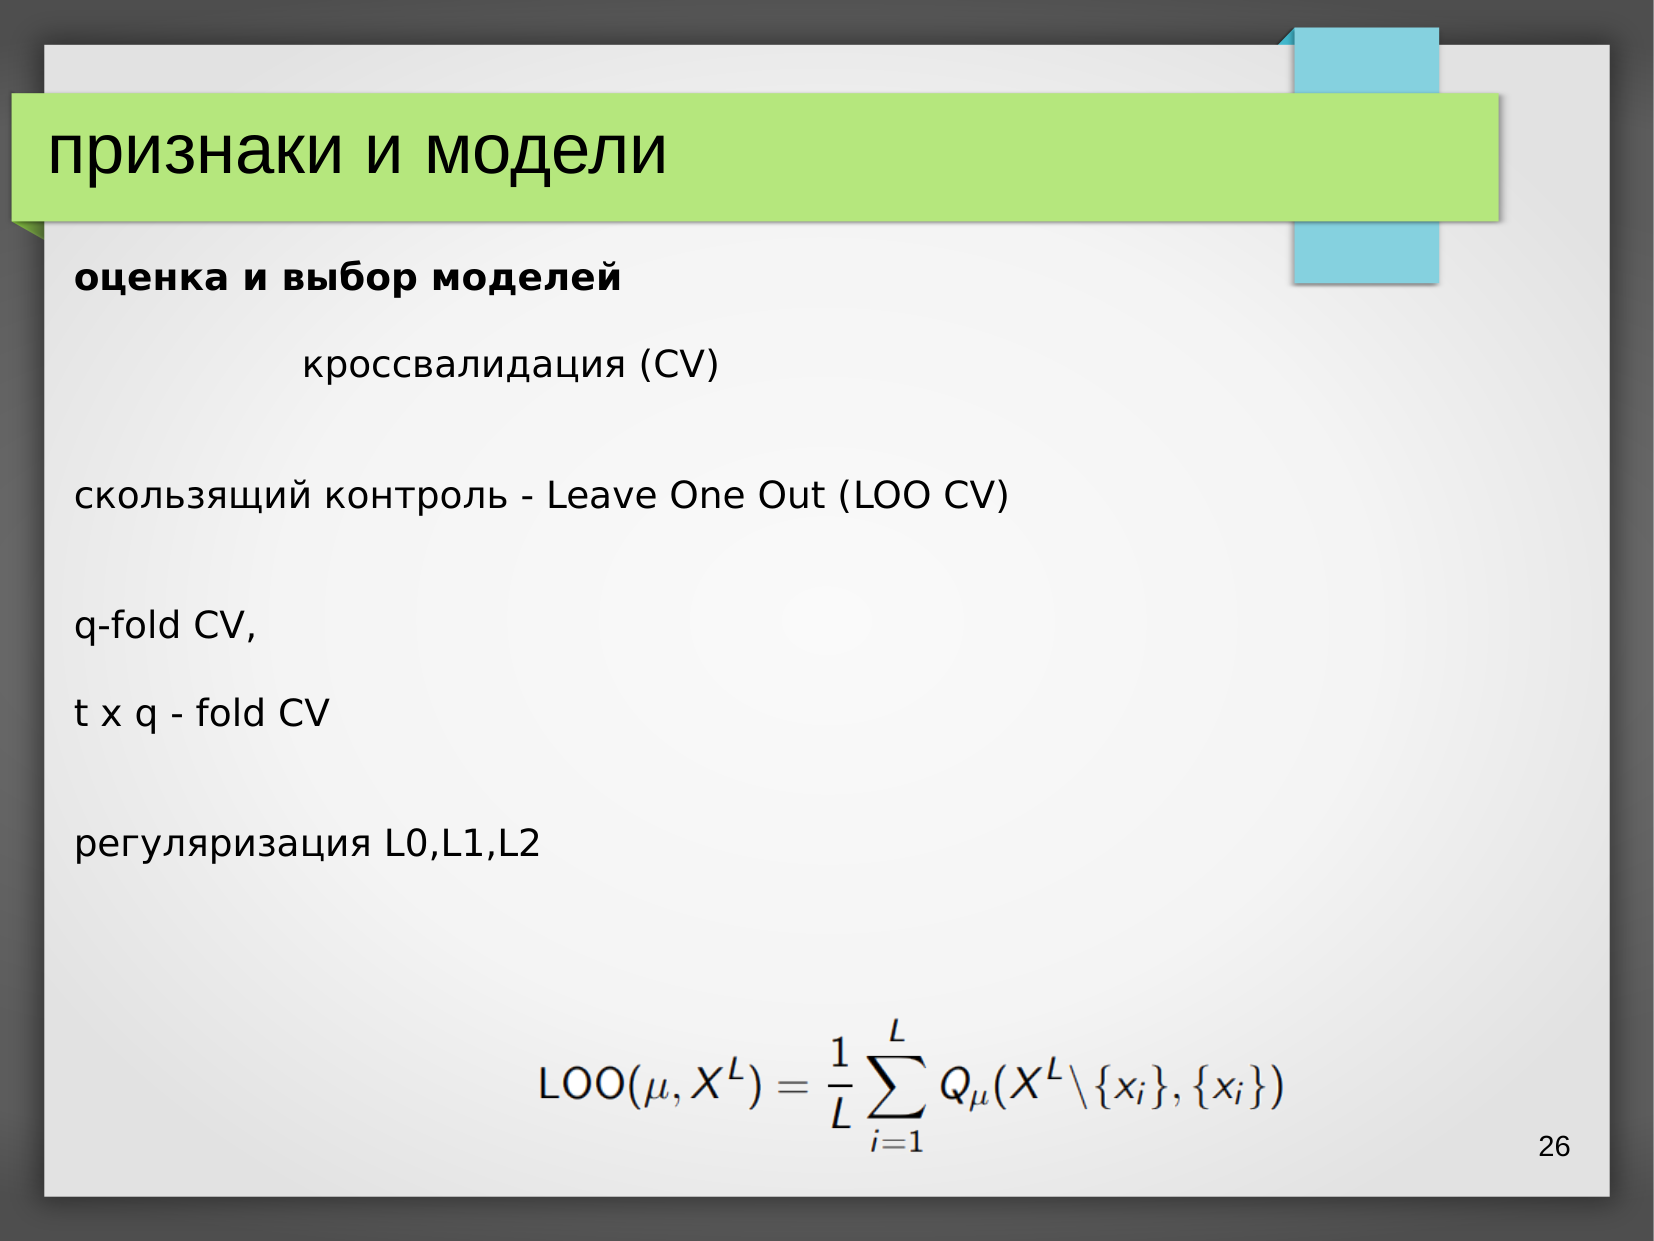

# признаки и модели
оценка и выбор моделей
 кроссвалидация (CV)
скользящий контроль - Leave One Out (LOO CV)
q-fold CV,
t x q - fold CV
регуляризация L0,L1,L2
26